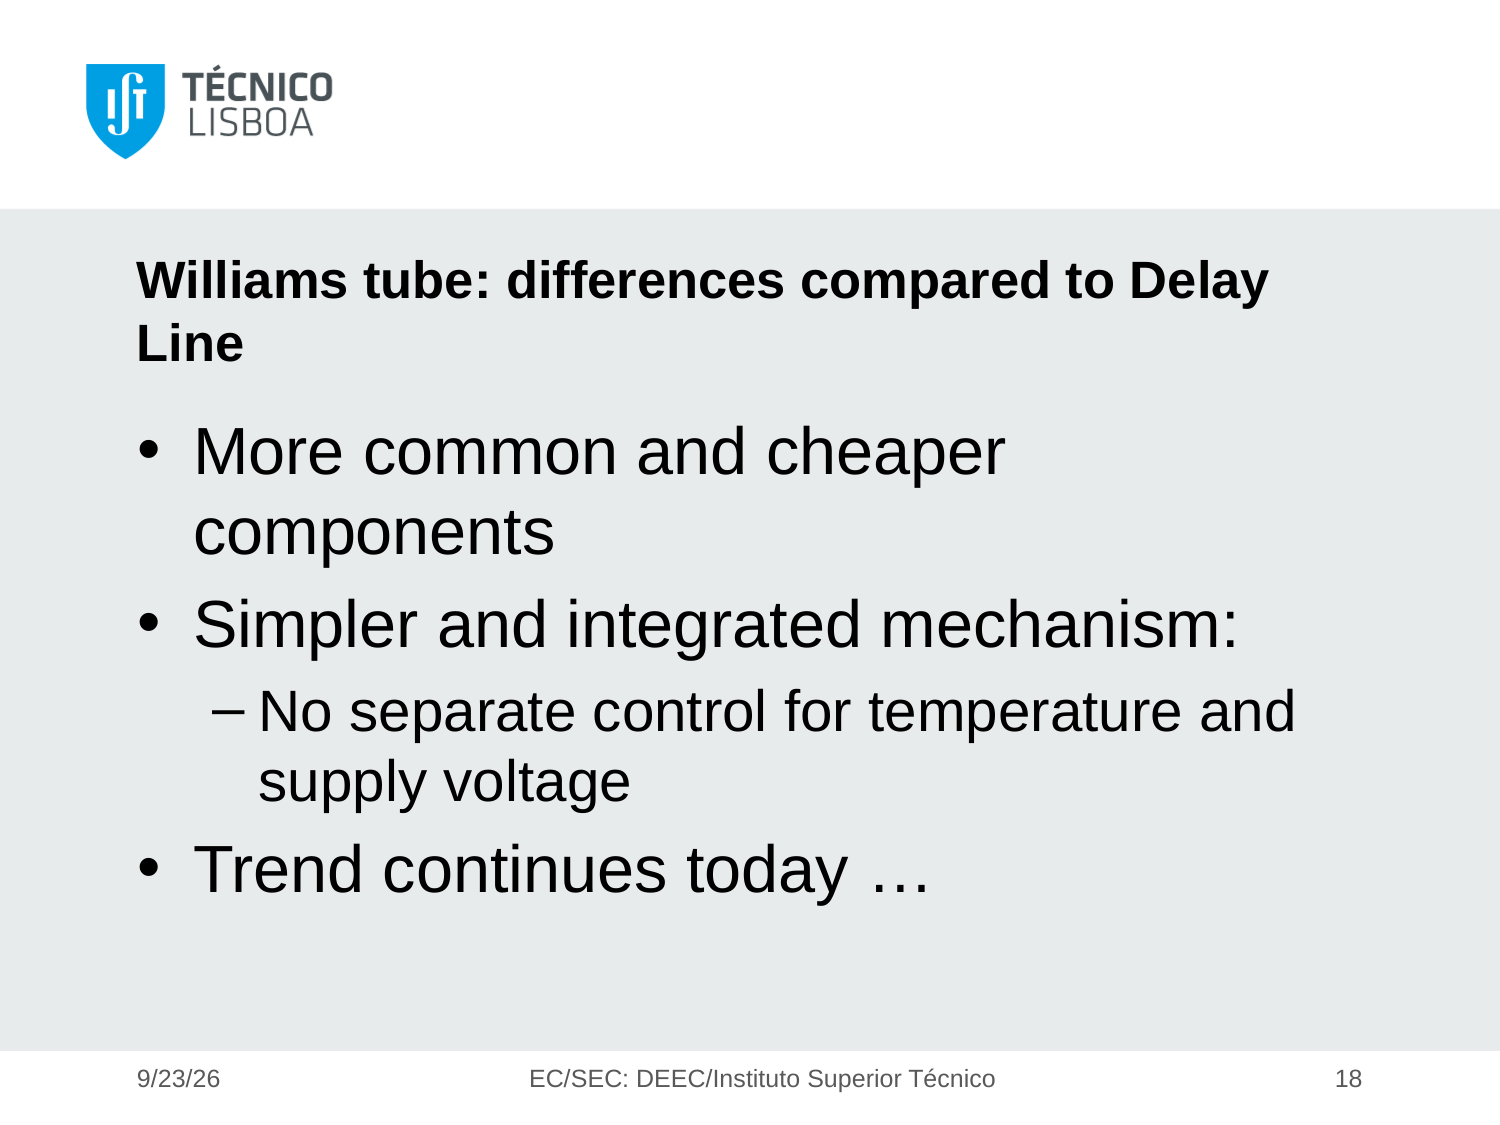

# Williams tube: differences compared to Delay Line
More common and cheaper components
Simpler and integrated mechanism:
No separate control for temperature and supply voltage
Trend continues today …
EC/SEC: DEEC/Instituto Superior Técnico